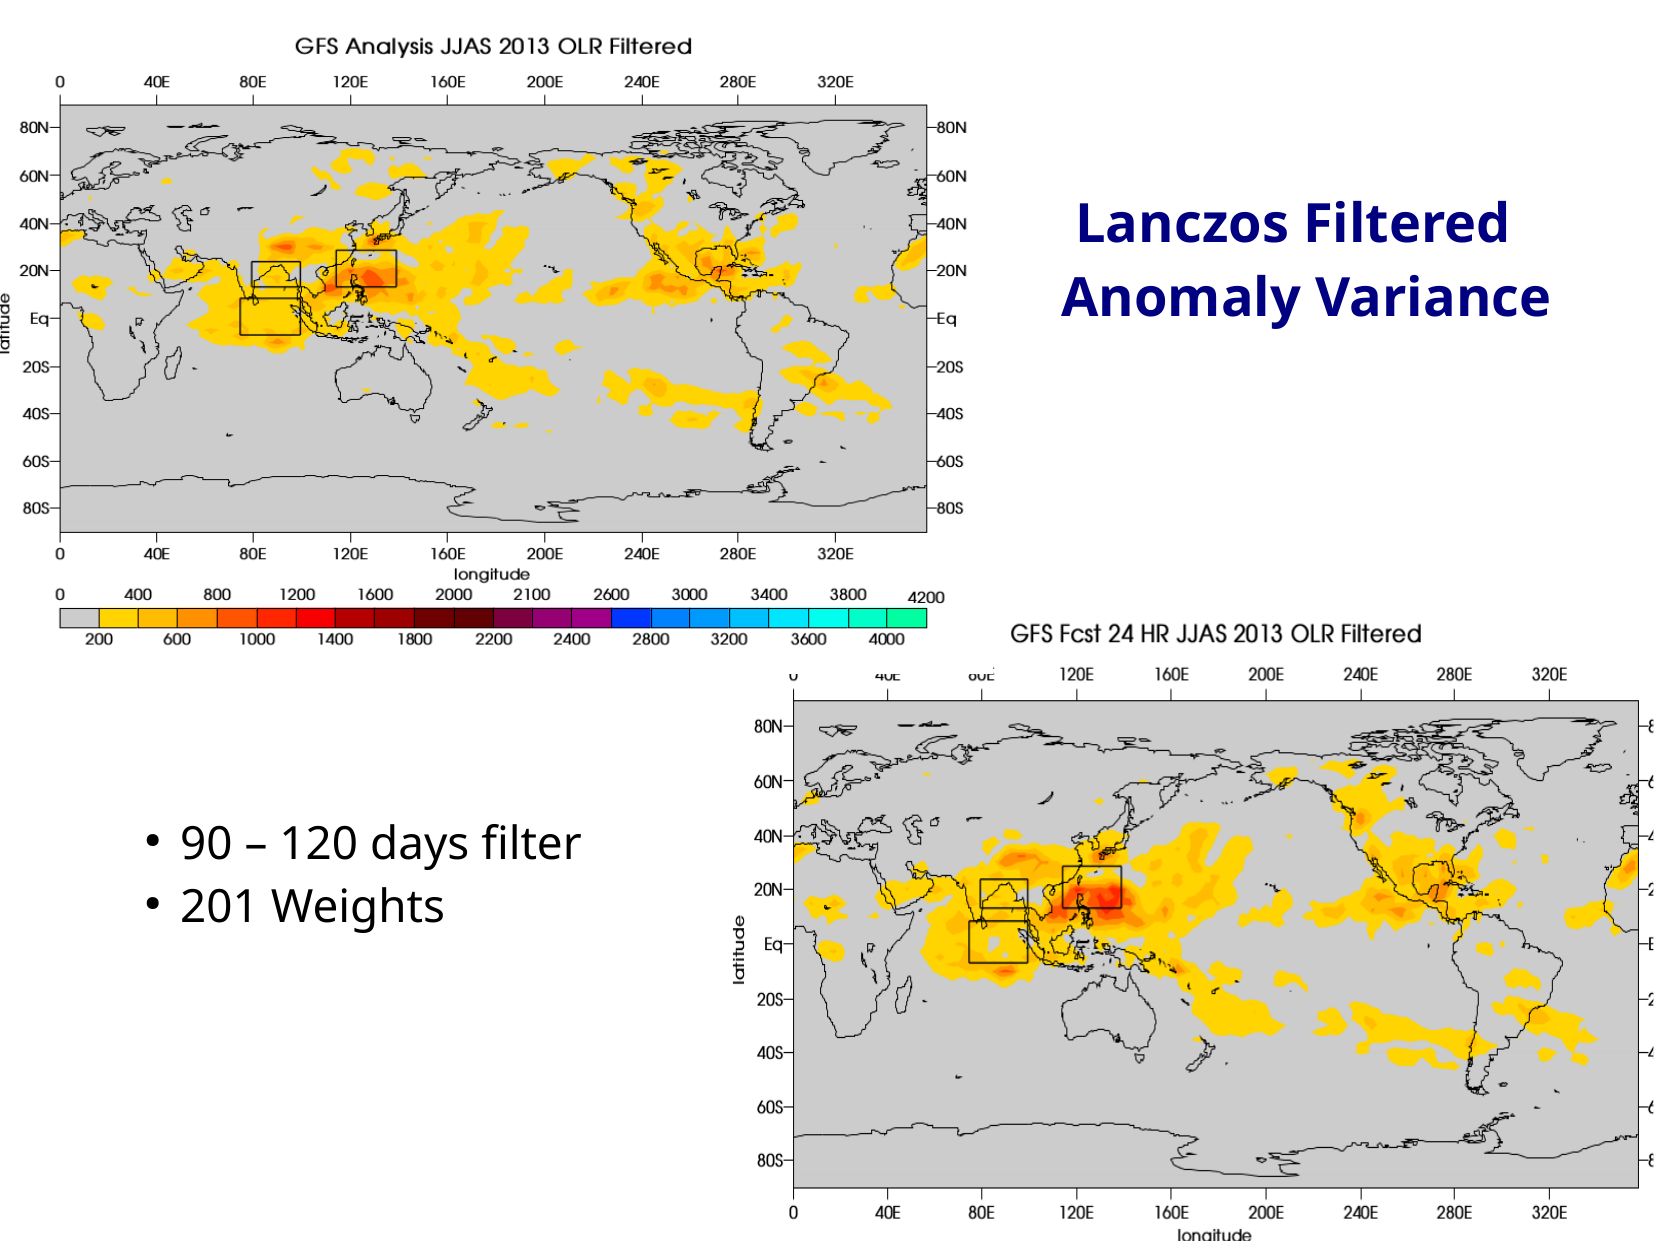

Lanczos Filtered
Anomaly Variance
90 – 120 days filter
201 Weights